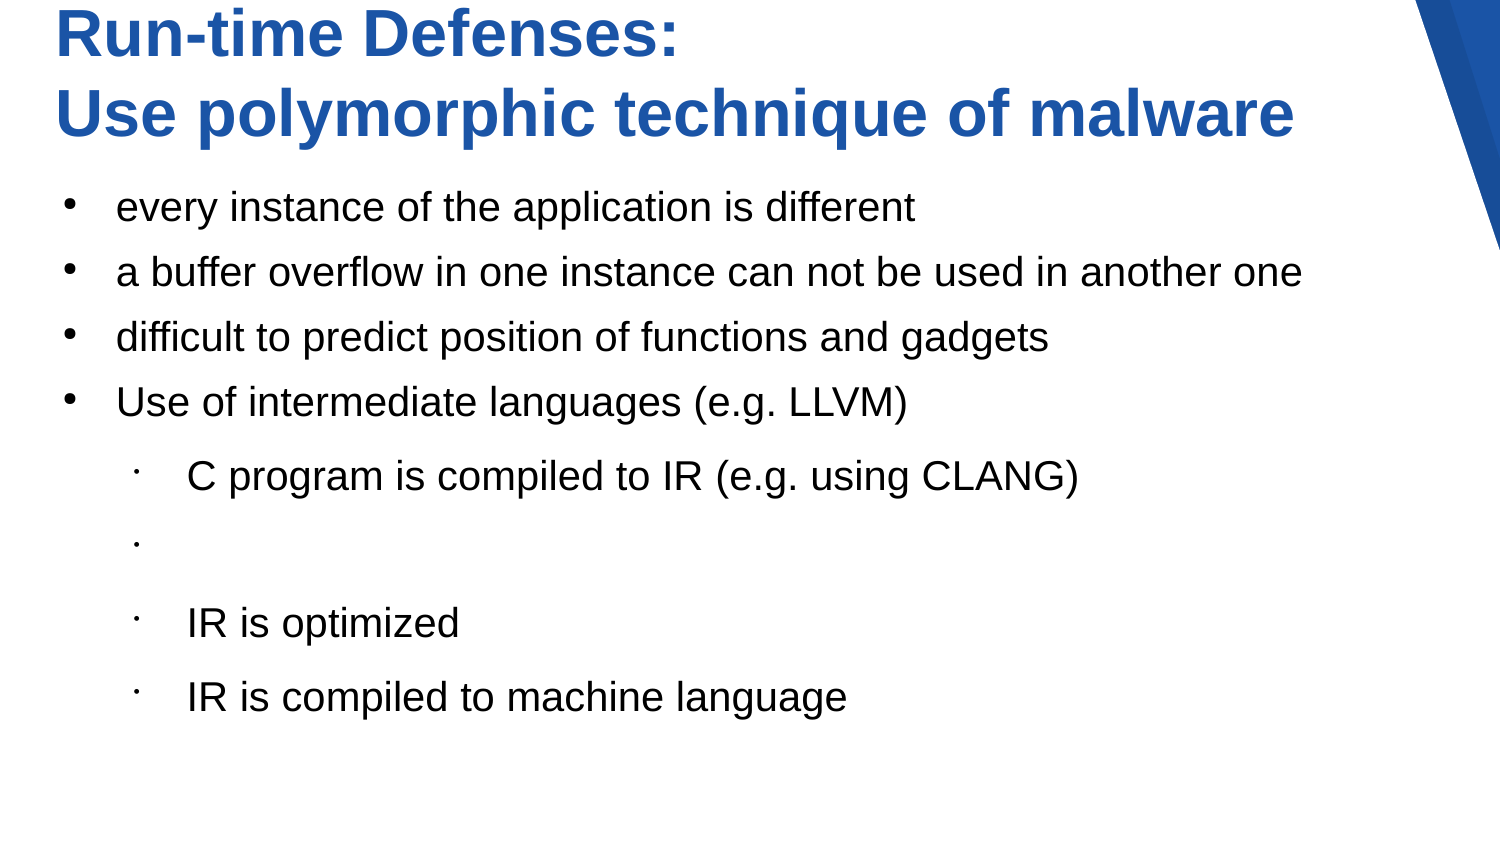

Run-time Defenses:
Use polymorphic technique of malware
# every instance of the application is different
a buffer overflow in one instance can not be used in another one
difficult to predict position of functions and gadgets
Use of intermediate languages (e.g. LLVM)
C program is compiled to IR (e.g. using CLANG)
IR is optimized
IR is compiled to machine language